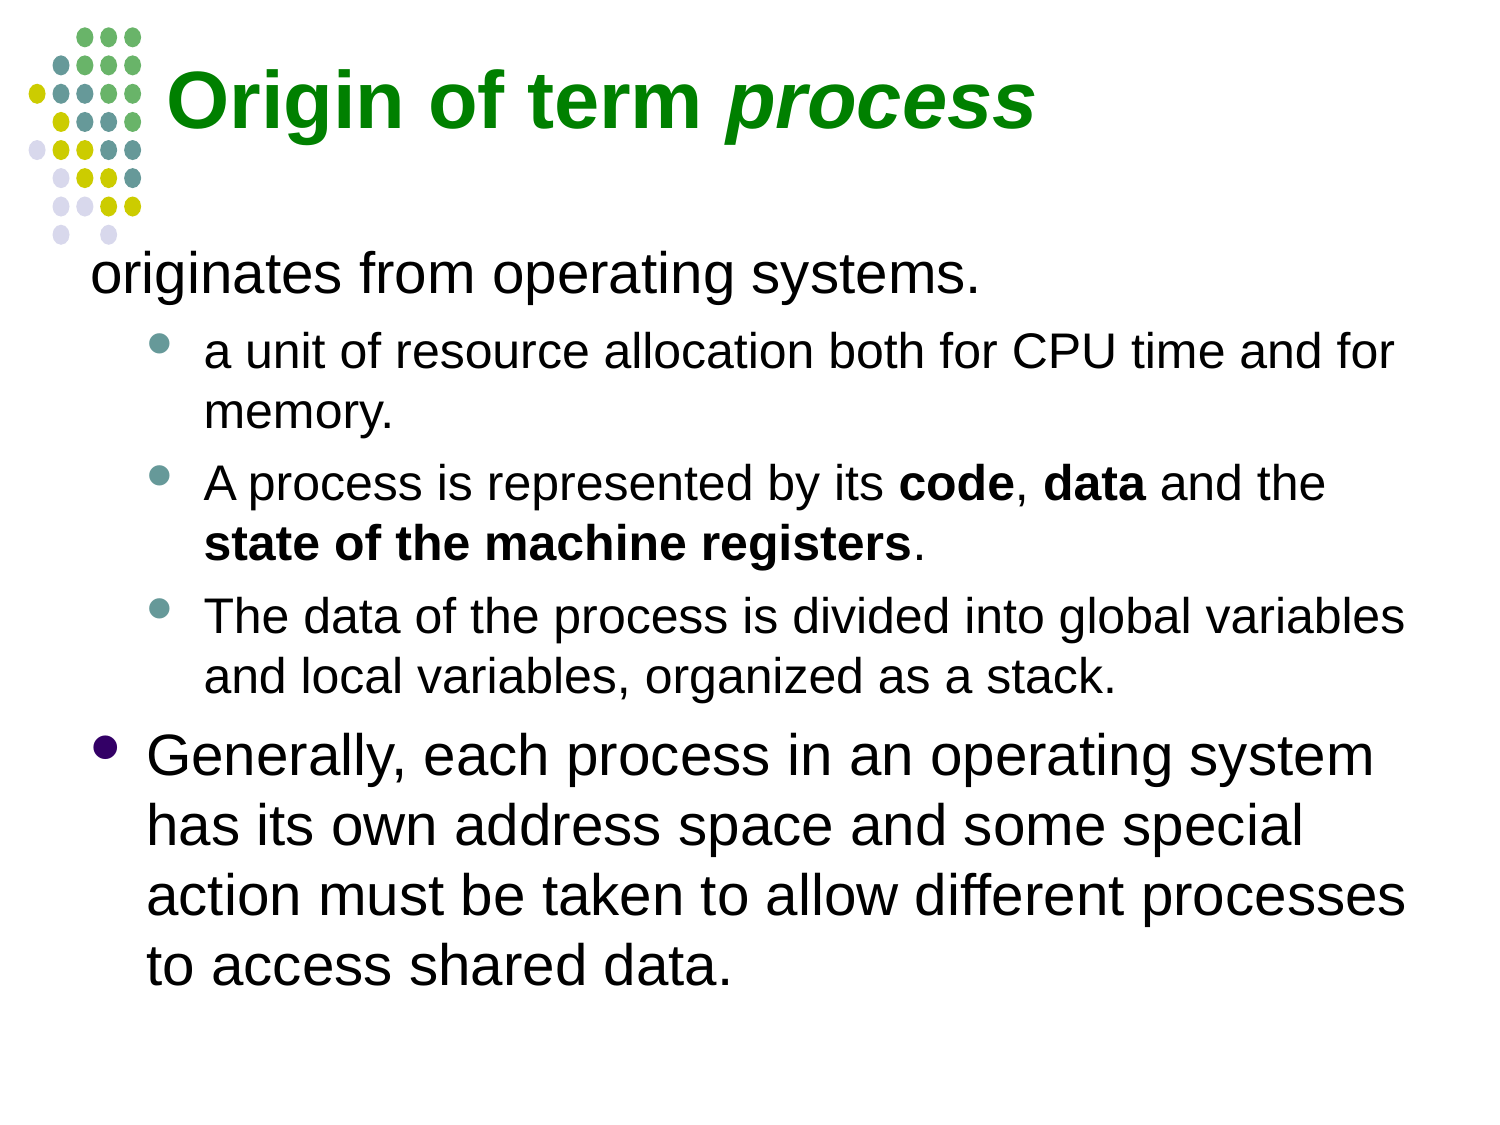

# Origin of term process
originates from operating systems.
a unit of resource allocation both for CPU time and for memory.
A process is represented by its code, data and the state of the machine registers.
The data of the process is divided into global variables and local variables, organized as a stack.
Generally, each process in an operating system has its own address space and some special action must be taken to allow different processes to access shared data.